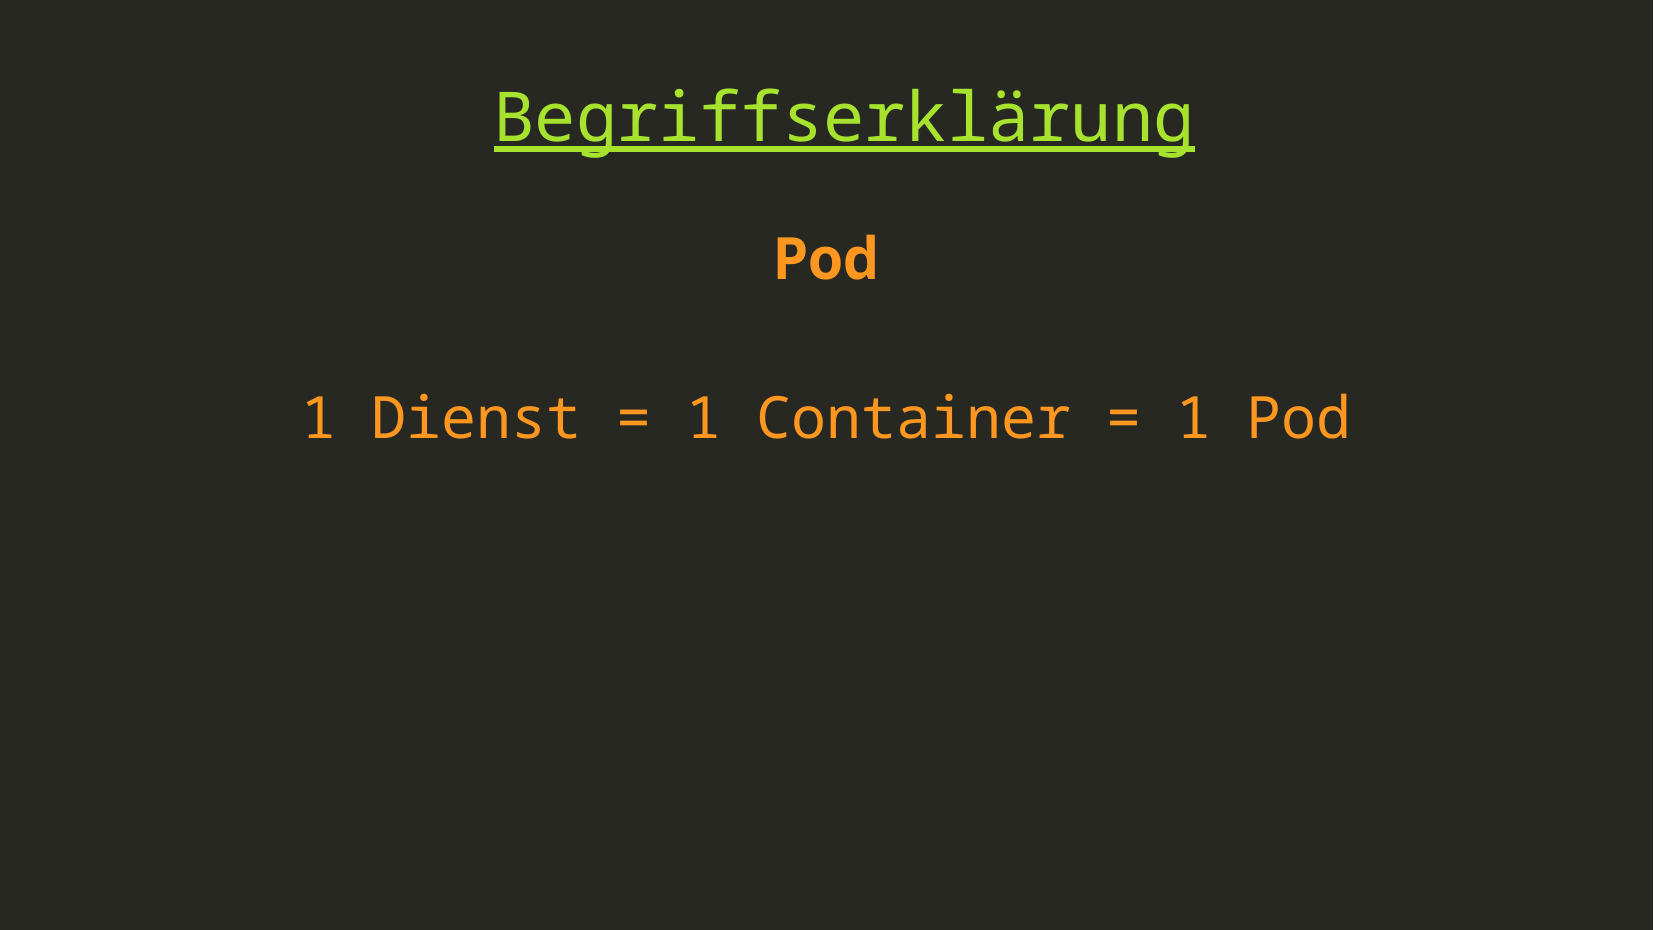

# Begriffserklärung
Pod
1 Dienst = 1 Container = 1 Pod